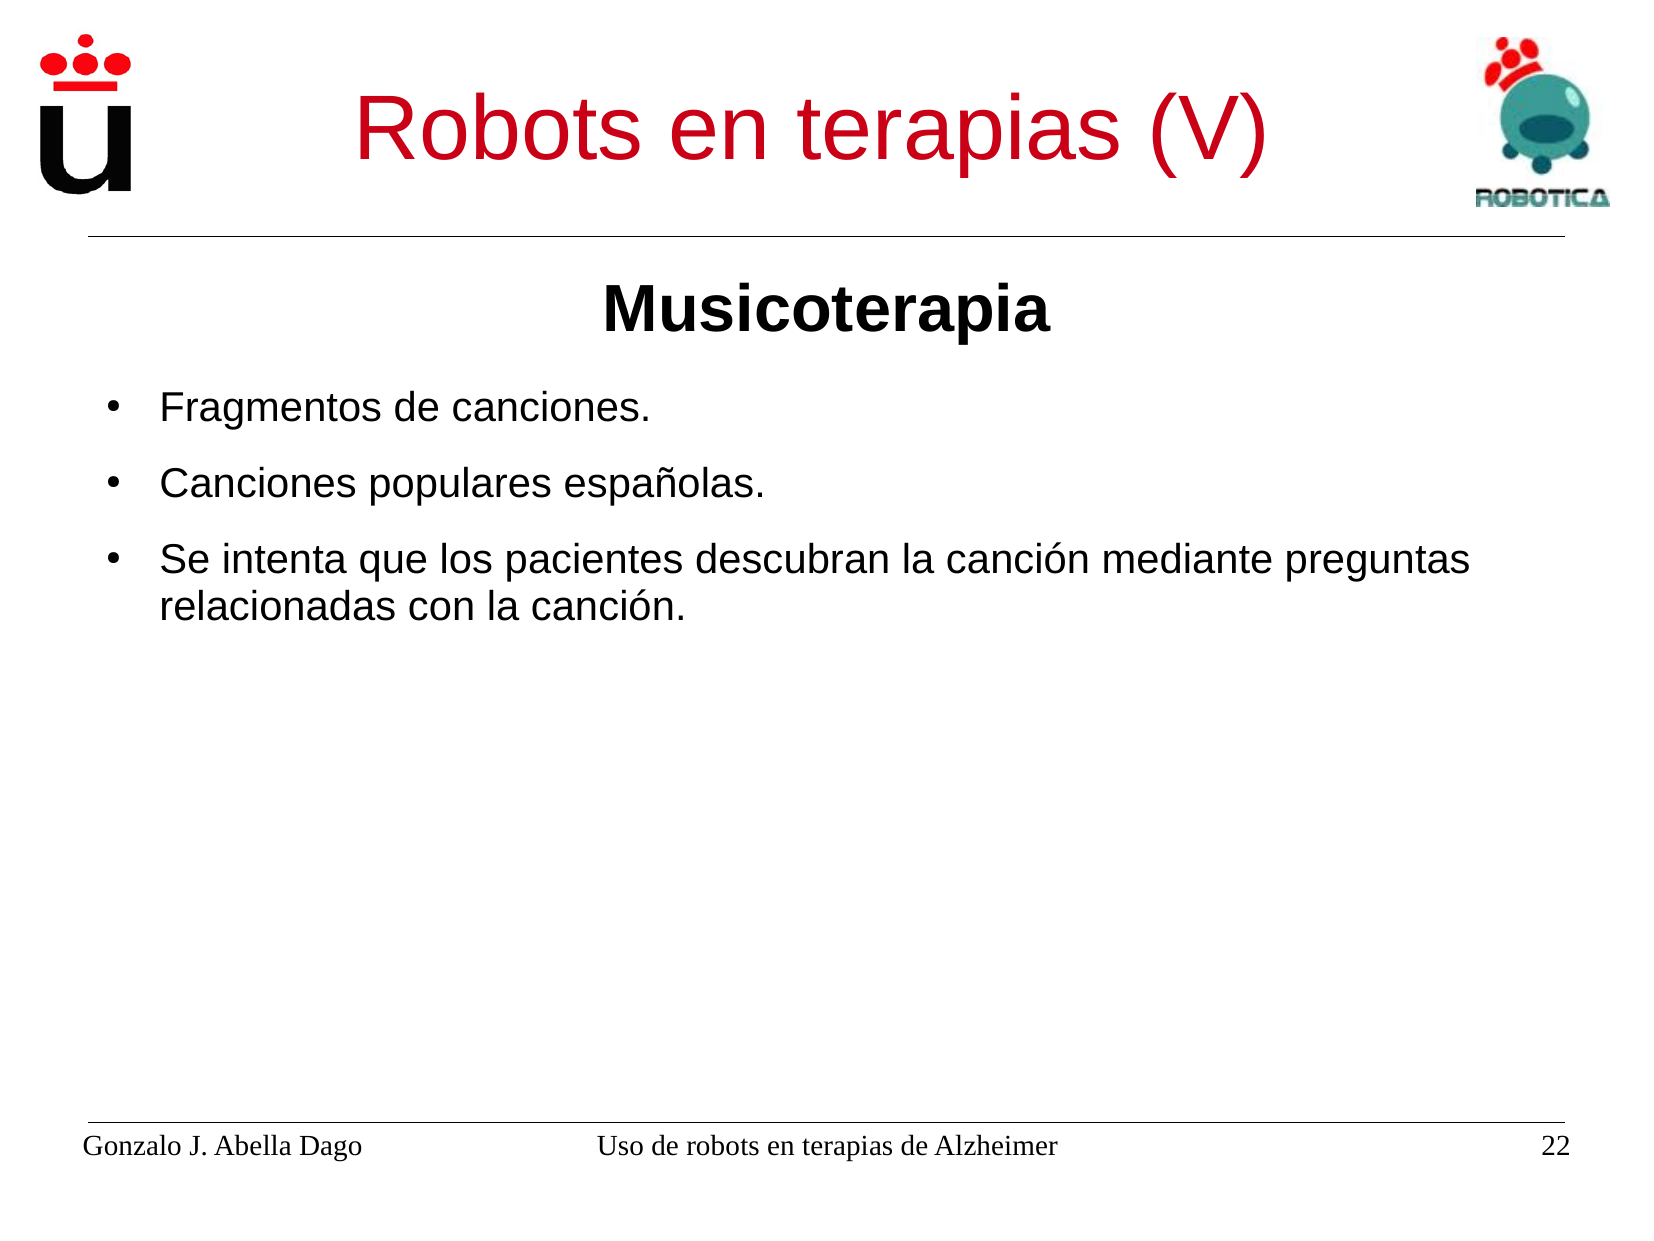

# Robots en terapias (V)
Musicoterapia
Fragmentos de canciones.
Canciones populares españolas.
Se intenta que los pacientes descubran la canción mediante preguntas relacionadas con la canción.
22